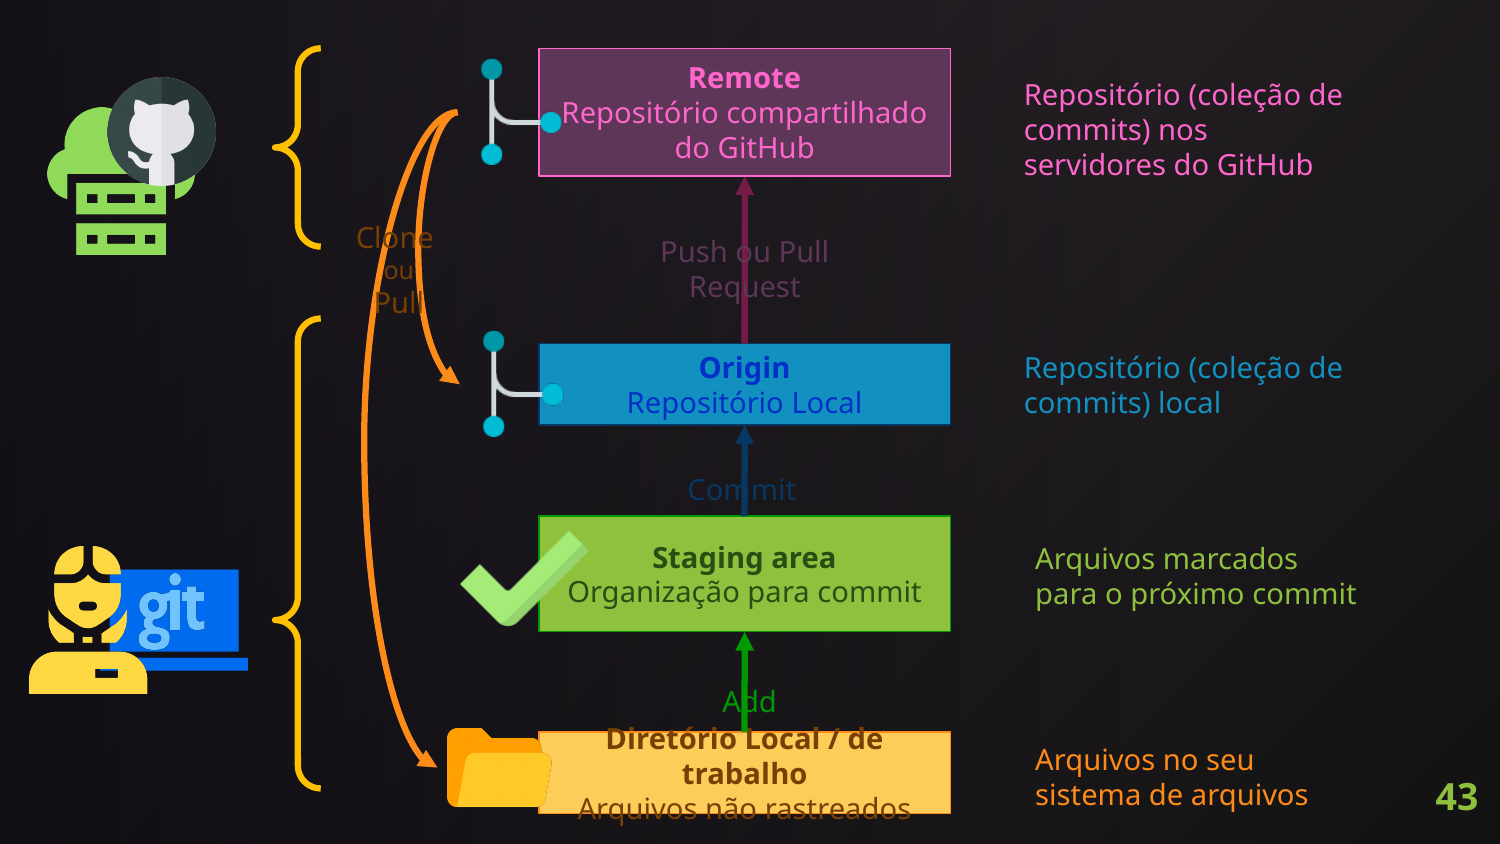

Remote
Repositório compartilhado do GitHub
Repositório (coleção de commits) nos servidores do GitHub
Clone
ou
Pull
Push ou Pull Request
Repositório (coleção de commits) local
Origin
Repositório Local
Commit
Staging area
Organização para commit
Arquivos marcados para o próximo commit
Add
Arquivos no seu sistema de arquivos
Diretório Local / de trabalho
Arquivos não rastreados